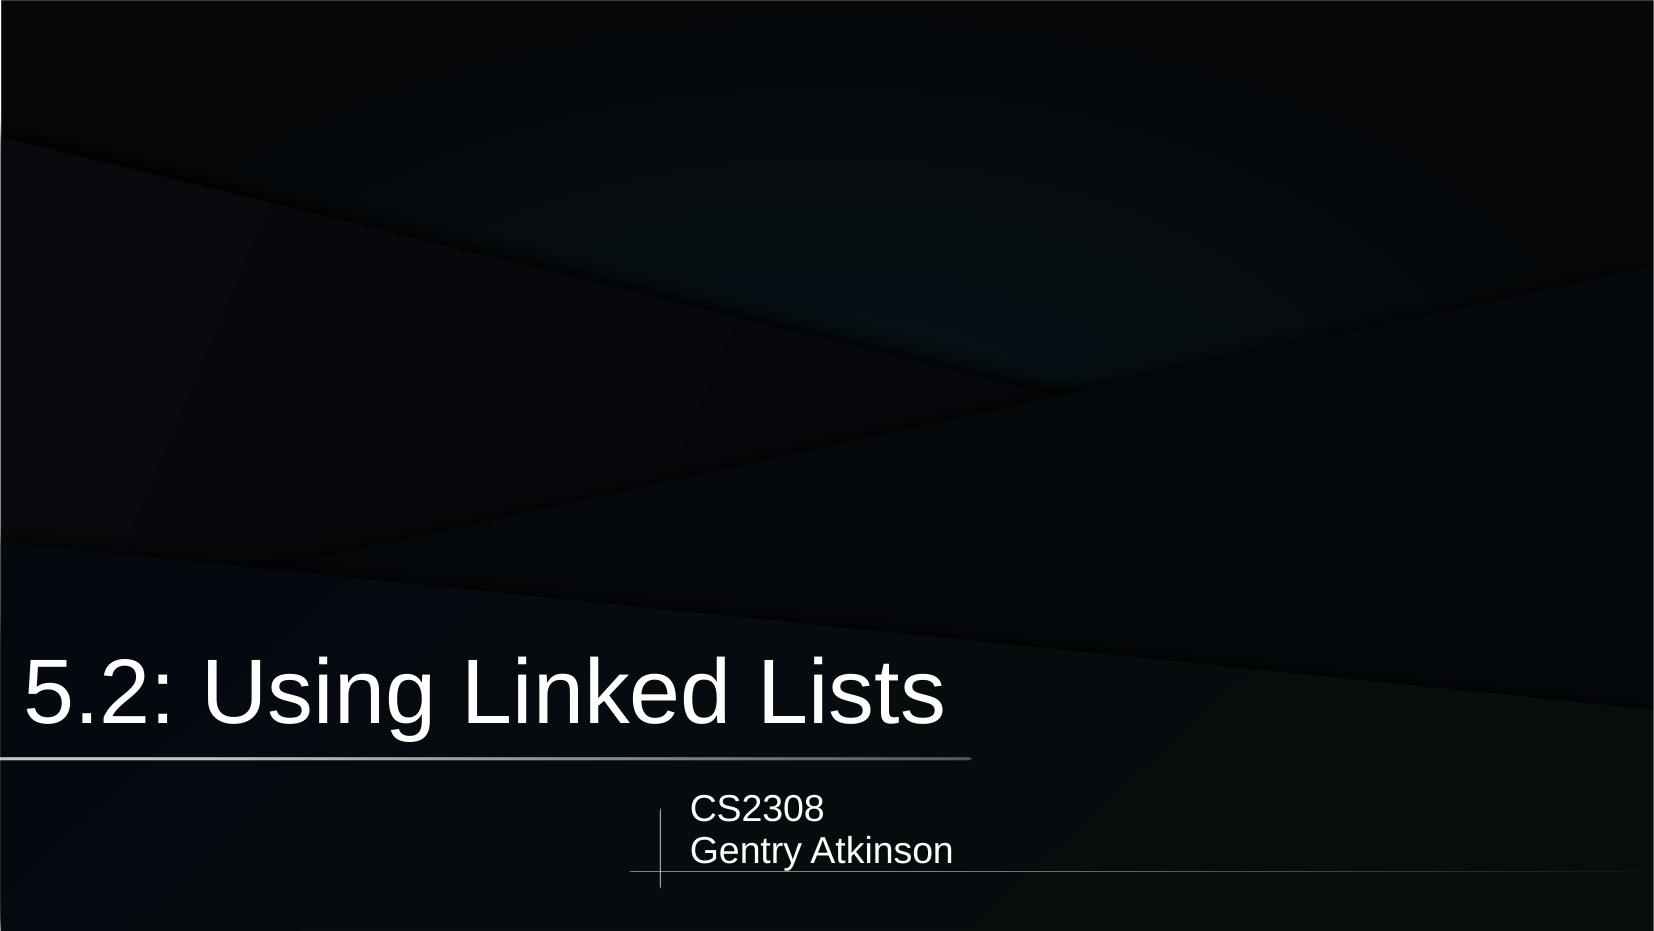

# 5.2: Using Linked Lists
CS2308
Gentry Atkinson